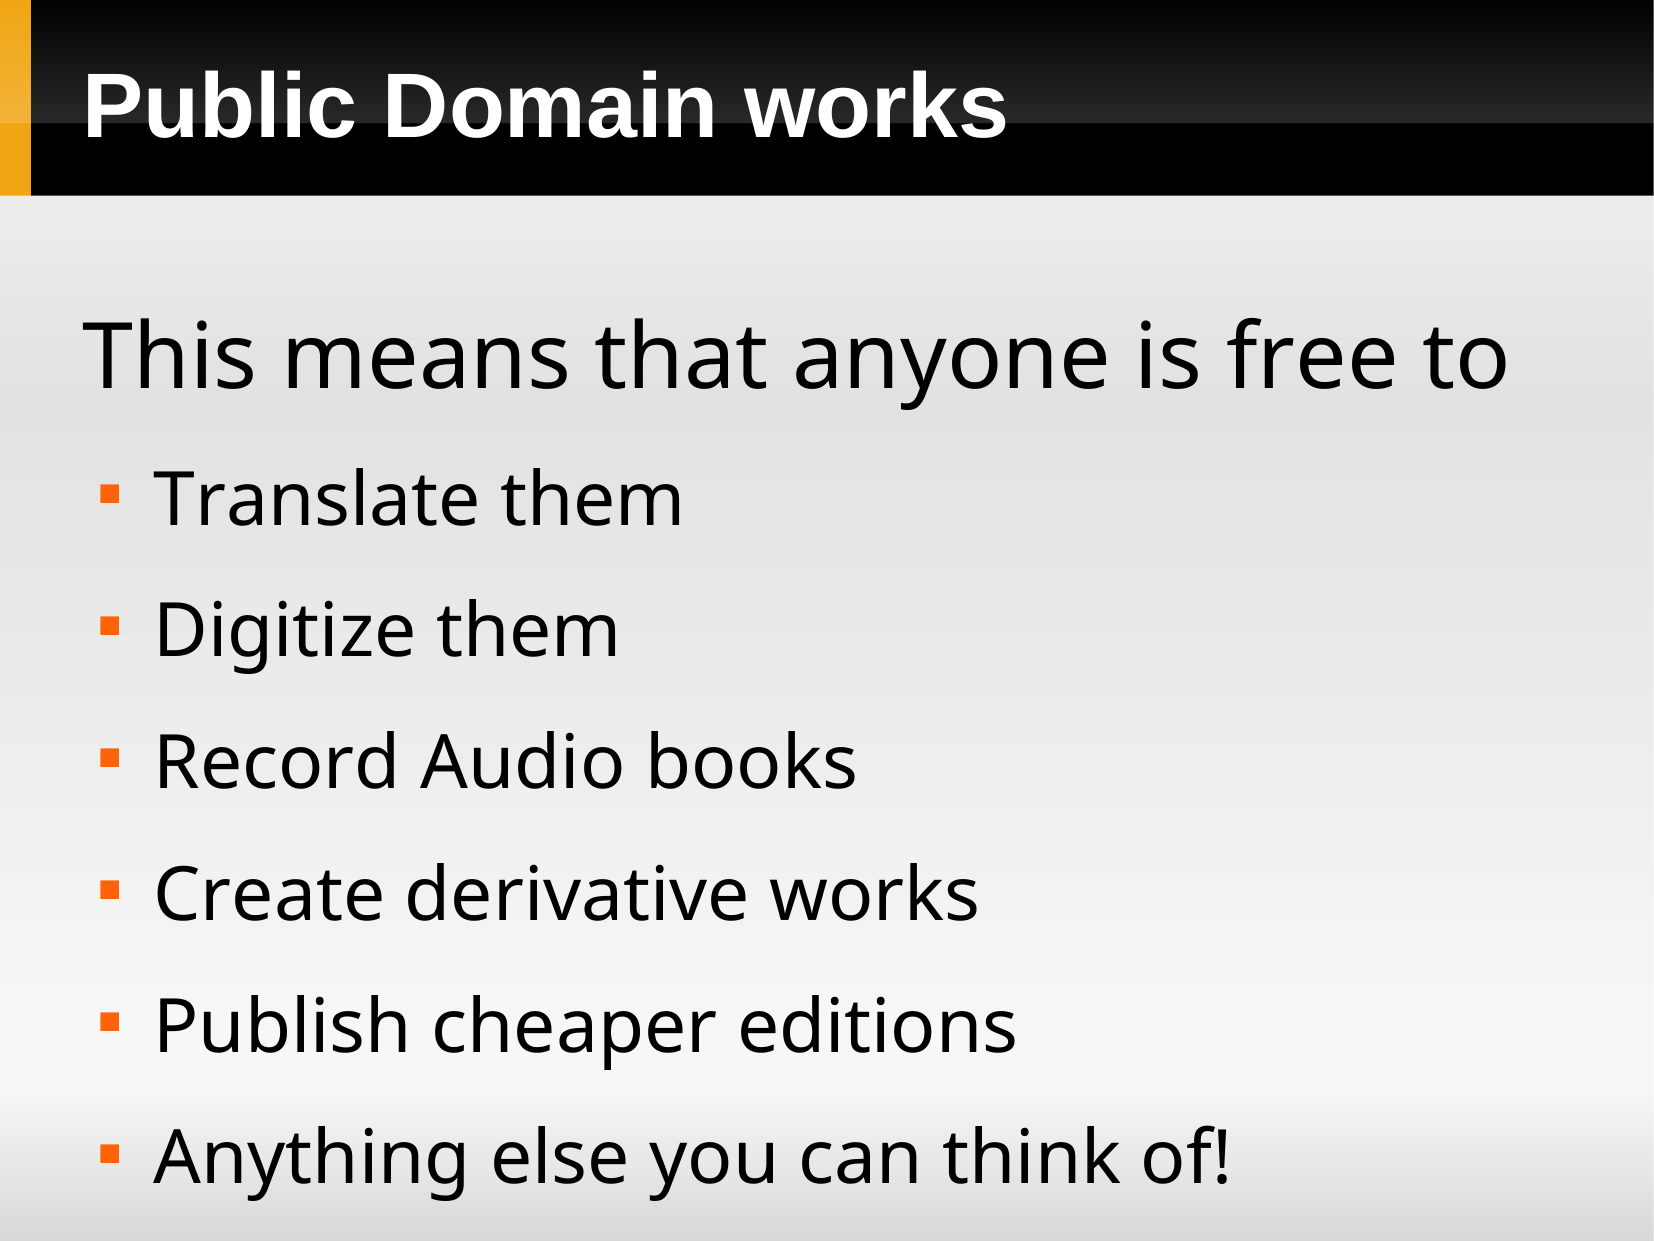

# Public Domain works
This means that anyone is free to
Translate them
Digitize them
Record Audio books
Create derivative works
Publish cheaper editions
Anything else you can think of!